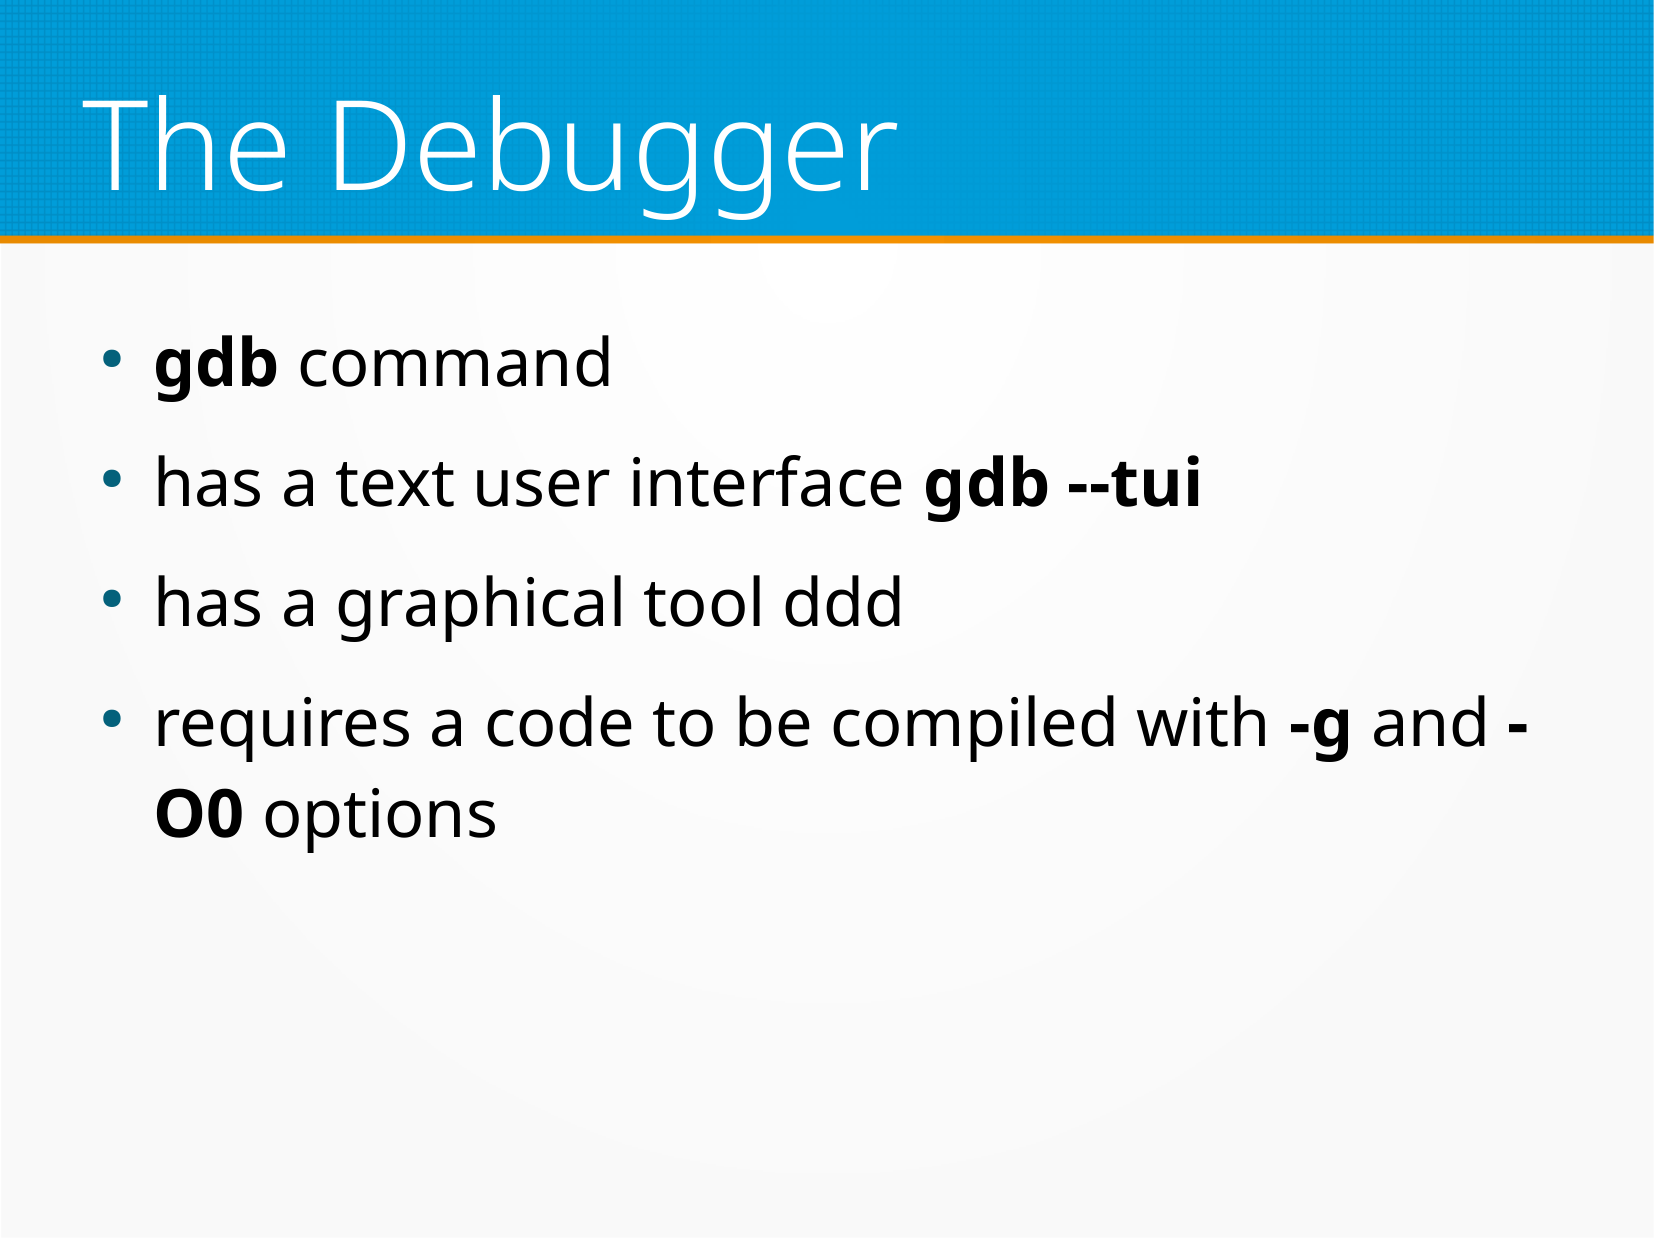

# The Debugger
gdb command
has a text user interface gdb --tui
has a graphical tool ddd
requires a code to be compiled with -g and -O0 options